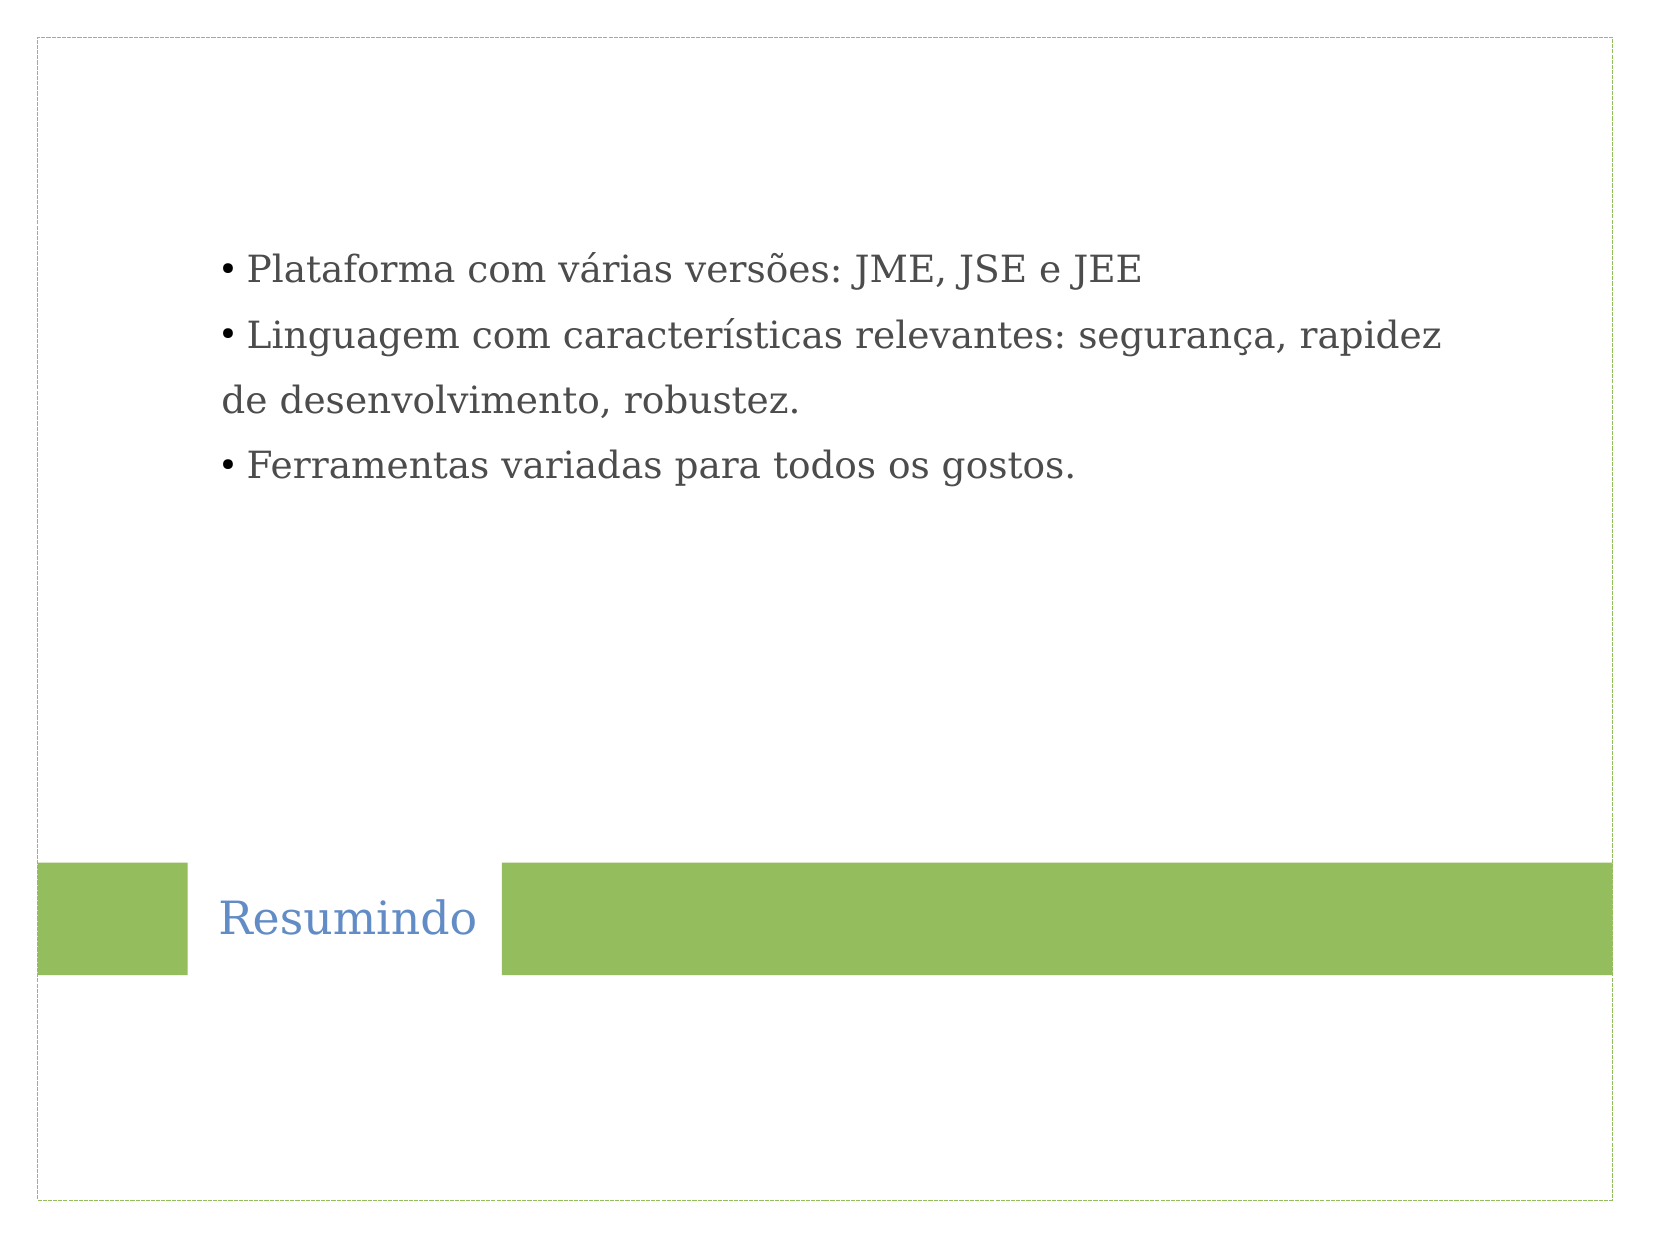

Plataforma com várias versões: JME, JSE e JEE
 Linguagem com características relevantes: segurança, rapidez de desenvolvimento, robustez.
 Ferramentas variadas para todos os gostos.
Resumindo